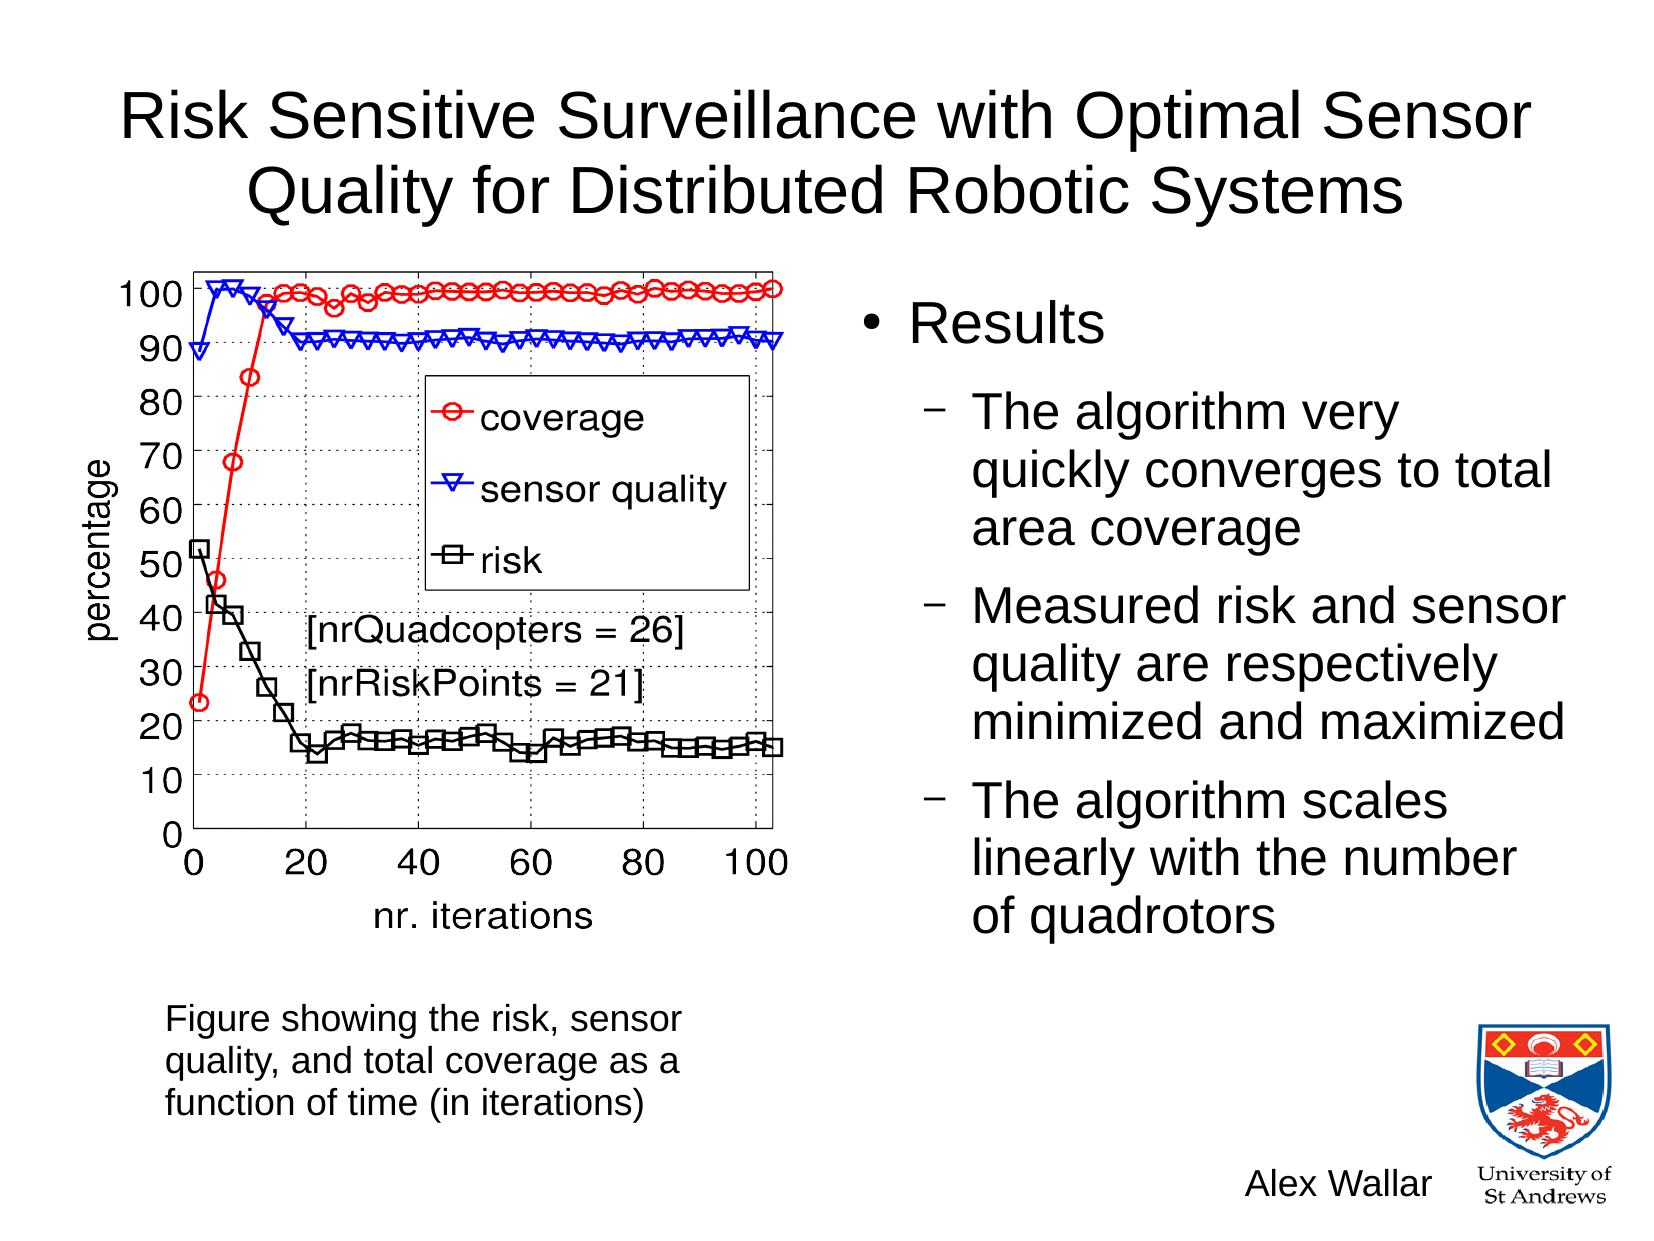

# Risk Sensitive Surveillance with Optimal Sensor Quality for Distributed Robotic Systems
Results
The algorithm very quickly converges to total area coverage
Measured risk and sensor quality are respectively minimized and maximized
The algorithm scales linearly with the number of quadrotors
Figure showing the risk, sensor quality, and total coverage as a function of time (in iterations)
Alex Wallar